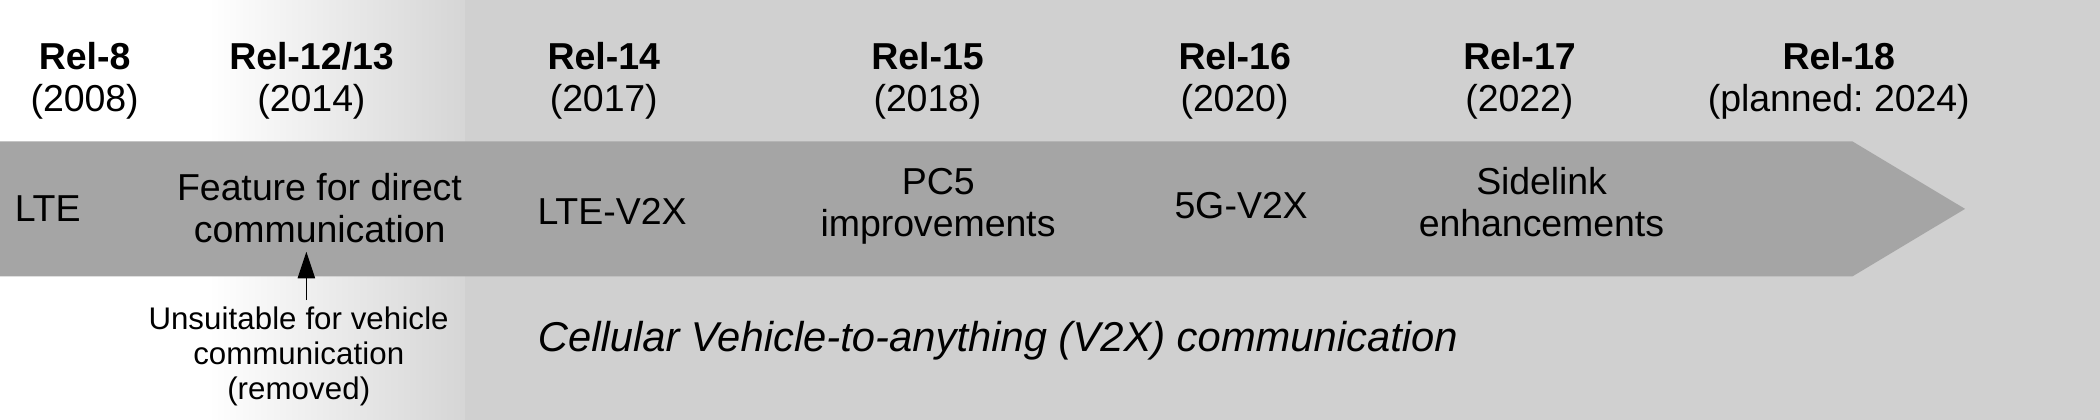

Rel-8
(2008)
Rel-12/13
(2014)
Rel-14
(2017)
Rel-15
(2018)
Rel-16
(2020)
Rel-17
(2022)
Rel-18
(planned: 2024)
LTE
PC5 improvements
Sidelink enhancements
Feature for direct communication
5G-V2X
LTE-V2X
Unsuitable for vehicle communication (removed)
Cellular Vehicle-to-anything (V2X) communication